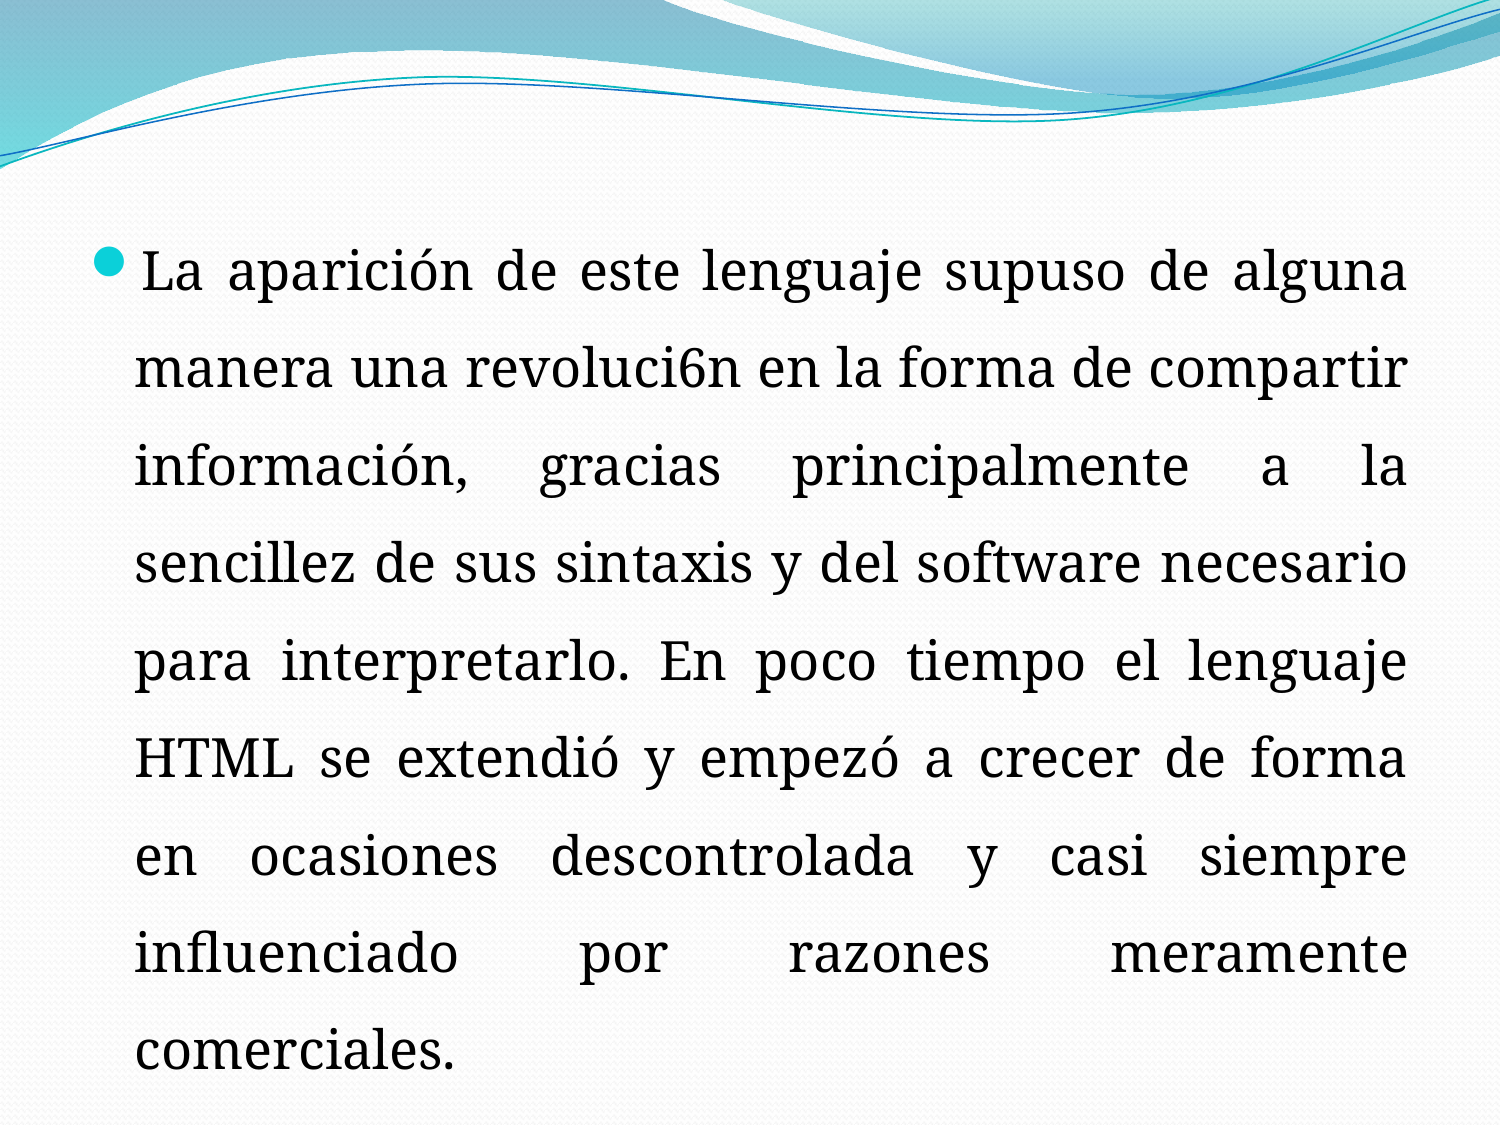

# La aparición de este lenguaje supuso de alguna manera una revoluci6n en la forma de compartir información, gracias principalmente a la sencillez de sus sintaxis y del software necesario para interpretarlo. En poco tiempo el lenguaje HTML se extendió y empezó a crecer de forma en ocasiones descontrolada y casi siempre influenciado por razones meramente comerciales.